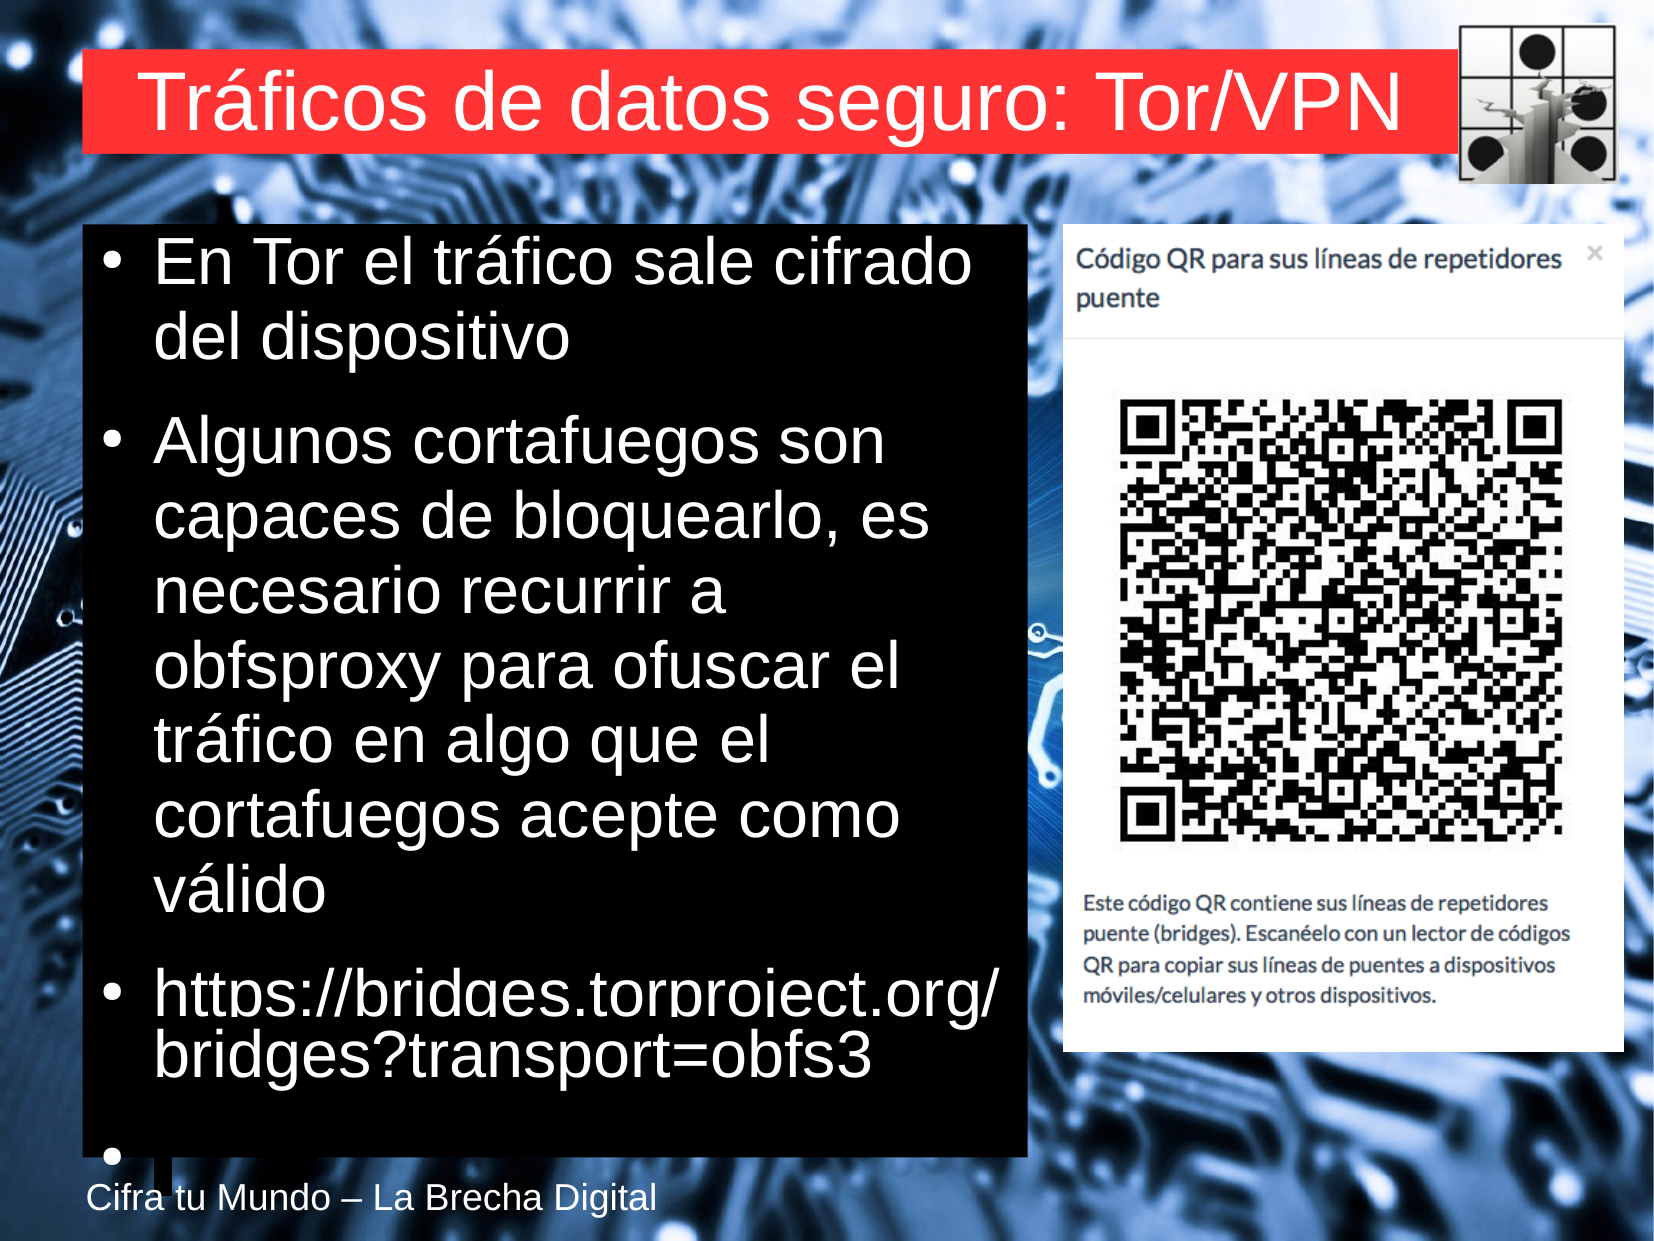

Tráfico de datos seguro con Tor y/o VPN
Tráficos de datos seguro: Tor/VPN
# En Tor el tráfico sale cifrado del dispositivo
Algunos cortafuegos son capaces de bloquearlo, es necesario recurrir a obfsproxy para ofuscar el tráfico en algo que el cortafuegos acepte como válido
https://bridges.torproject.org/bridges?transport=obfs3
Cifra tu Mundo – La Brecha Digital